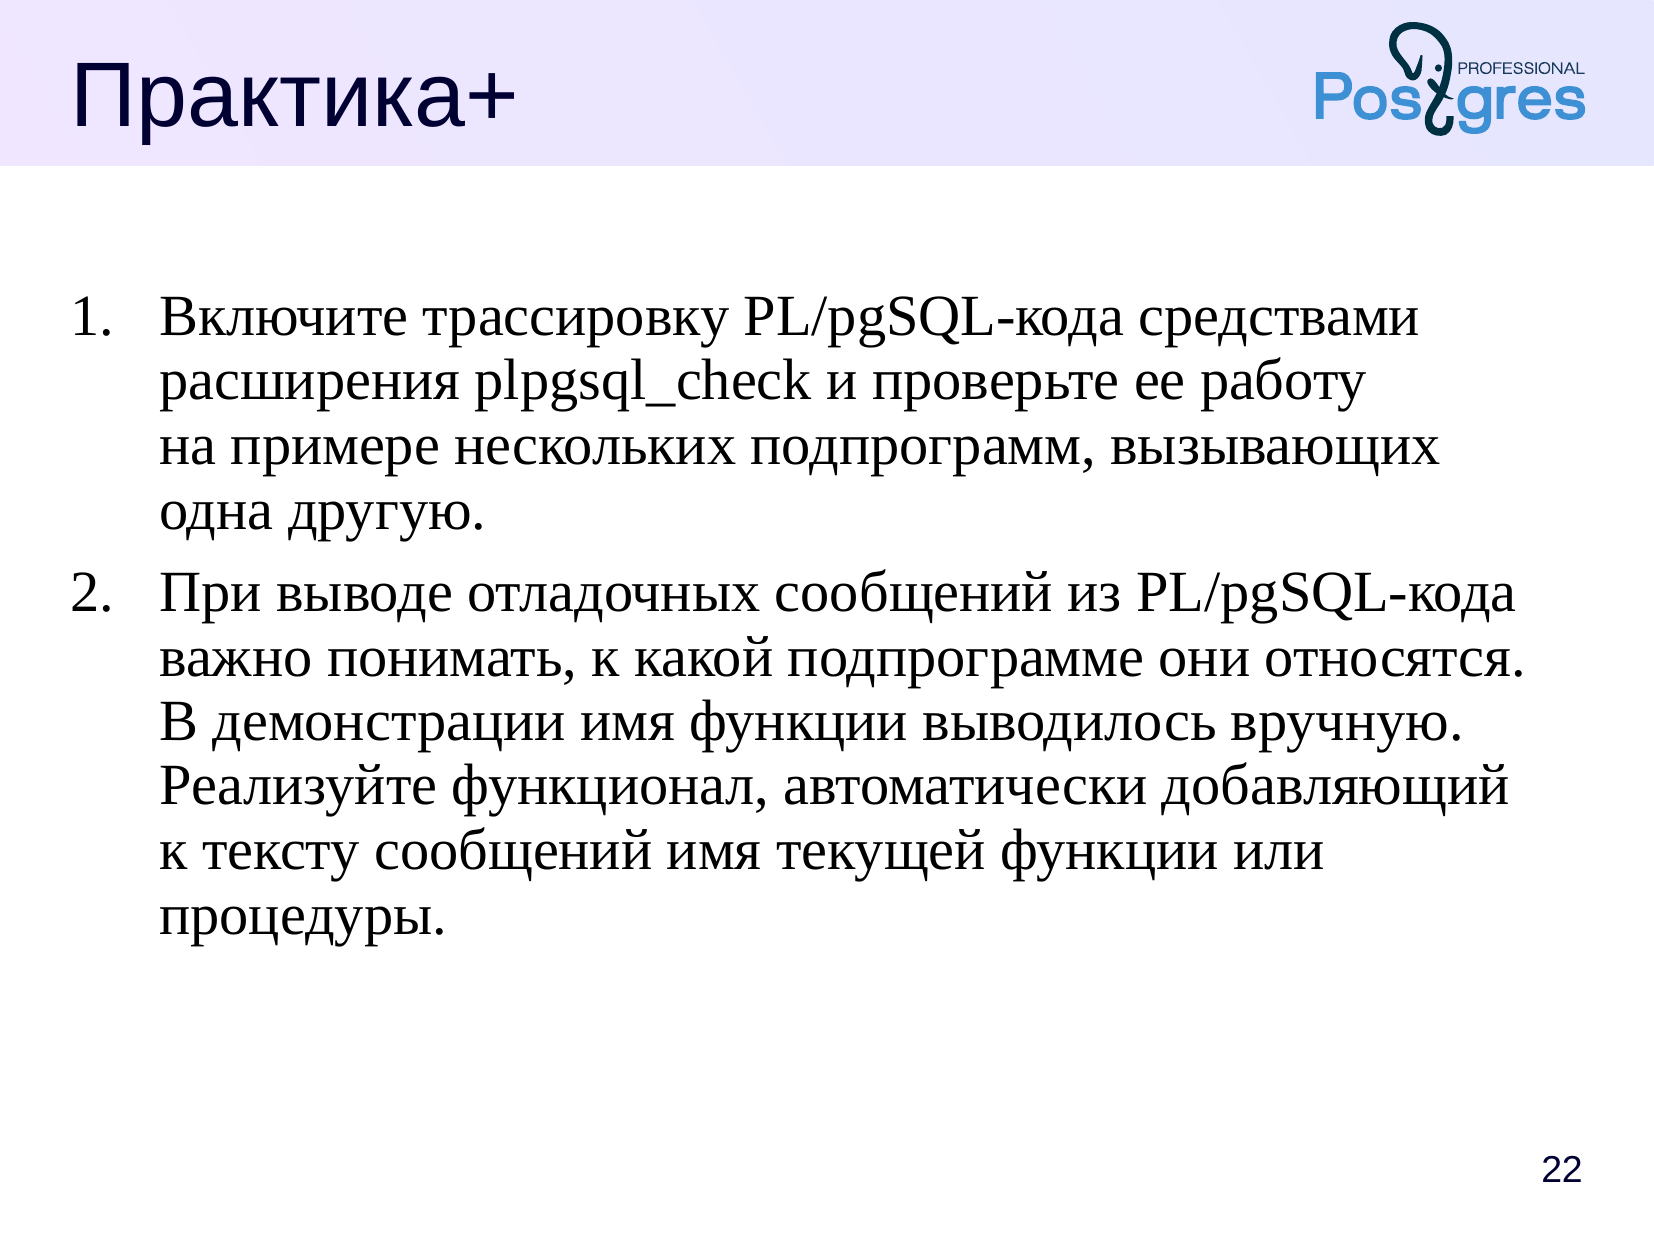

# Практика+
Включите трассировку PL/pgSQL-кода средствами расширения plpgsql_check и проверьте ее работу
на примере нескольких подпрограмм, вызывающих
одна другую.
При выводе отладочных сообщений из PL/pgSQL-кода важно понимать, к какой подпрограмме они относятся.
В демонстрации имя функции выводилось вручную. Реализуйте функционал, автоматически добавляющий
к тексту сообщений имя текущей функции или процедуры.